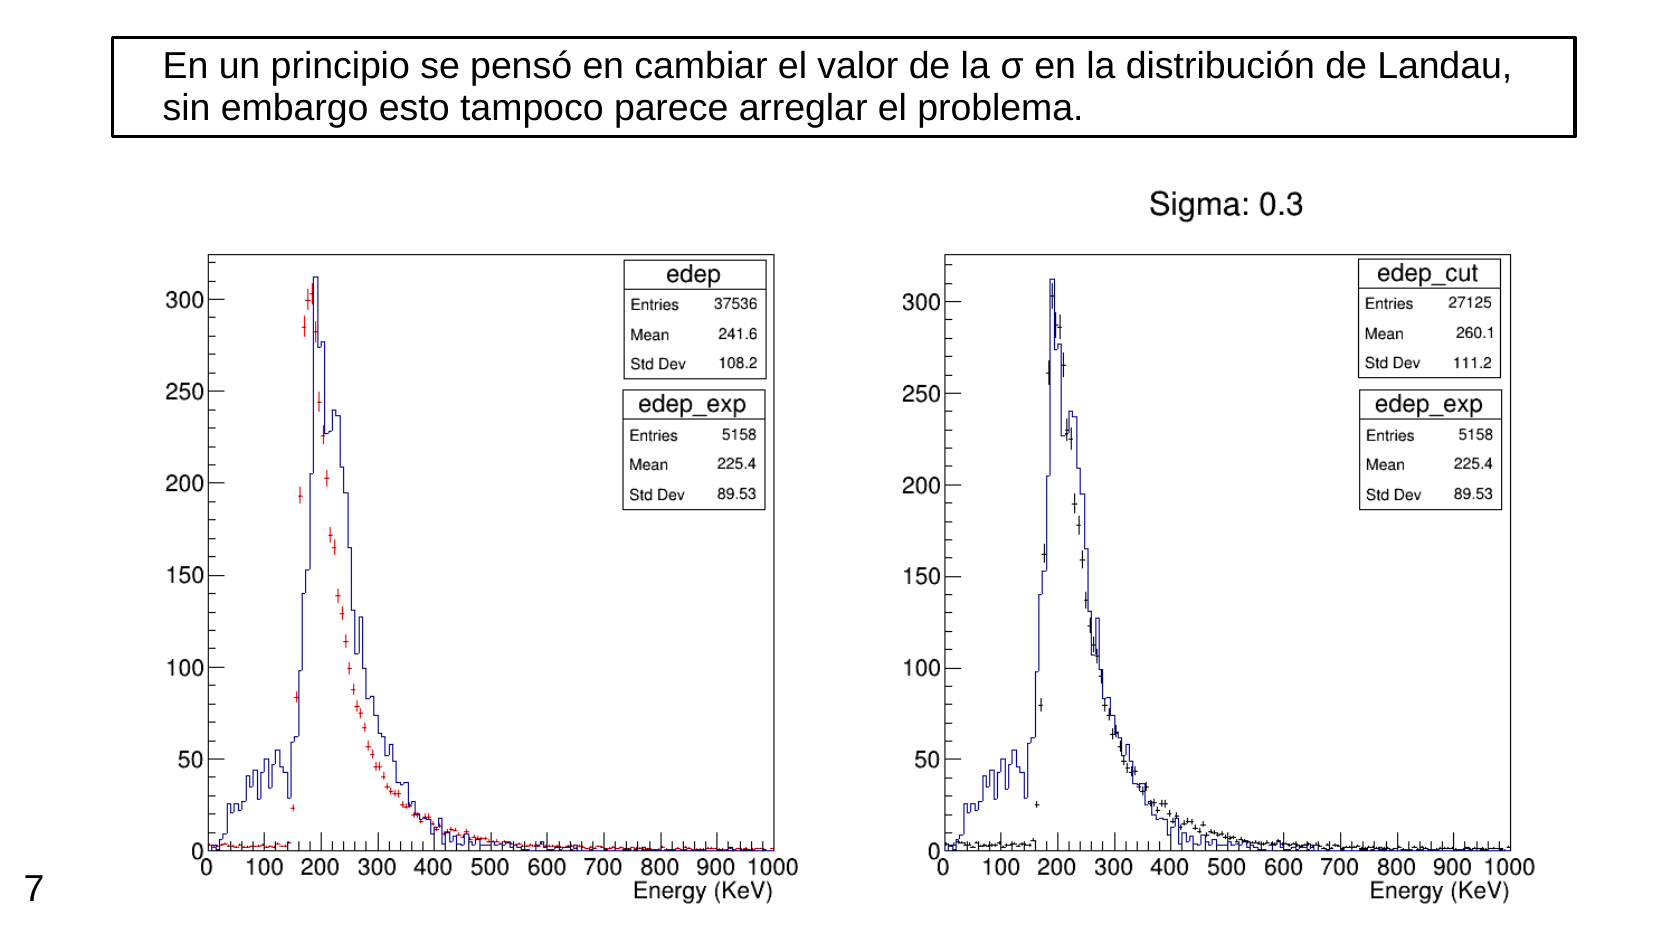

En un principio se pensó en cambiar el valor de la σ en la distribución de Landau, sin embargo esto tampoco parece arreglar el problema.